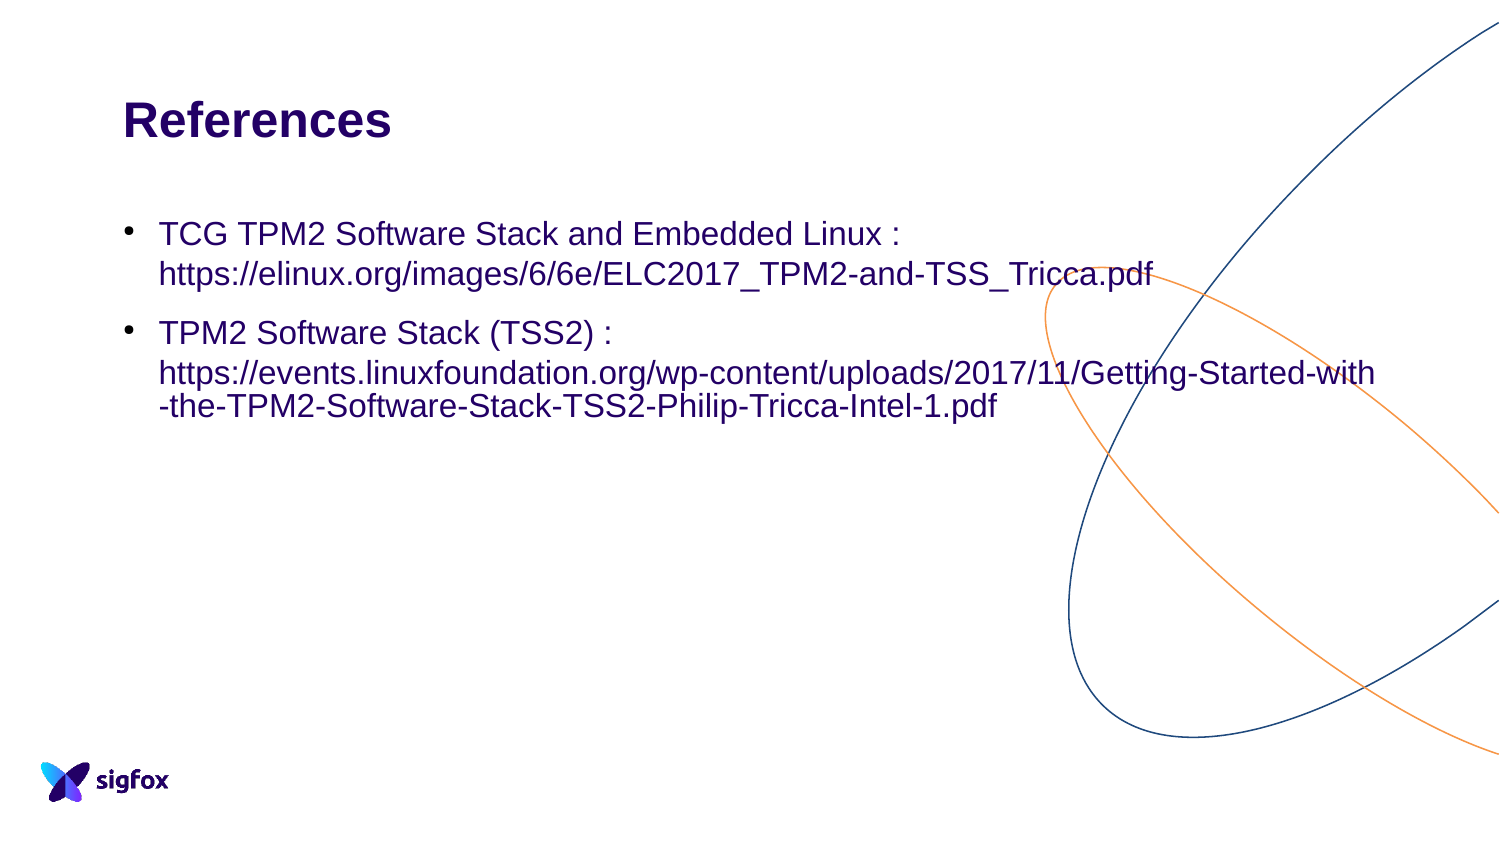

References
TCG TPM2 Software Stack and Embedded Linux : https://elinux.org/images/6/6e/ELC2017_TPM2-and-TSS_Tricca.pdf
TPM2 Software Stack (TSS2) : https://events.linuxfoundation.org/wp-content/uploads/2017/11/Getting-Started-with-the-TPM2-Software-Stack-TSS2-Philip-Tricca-Intel-1.pdf